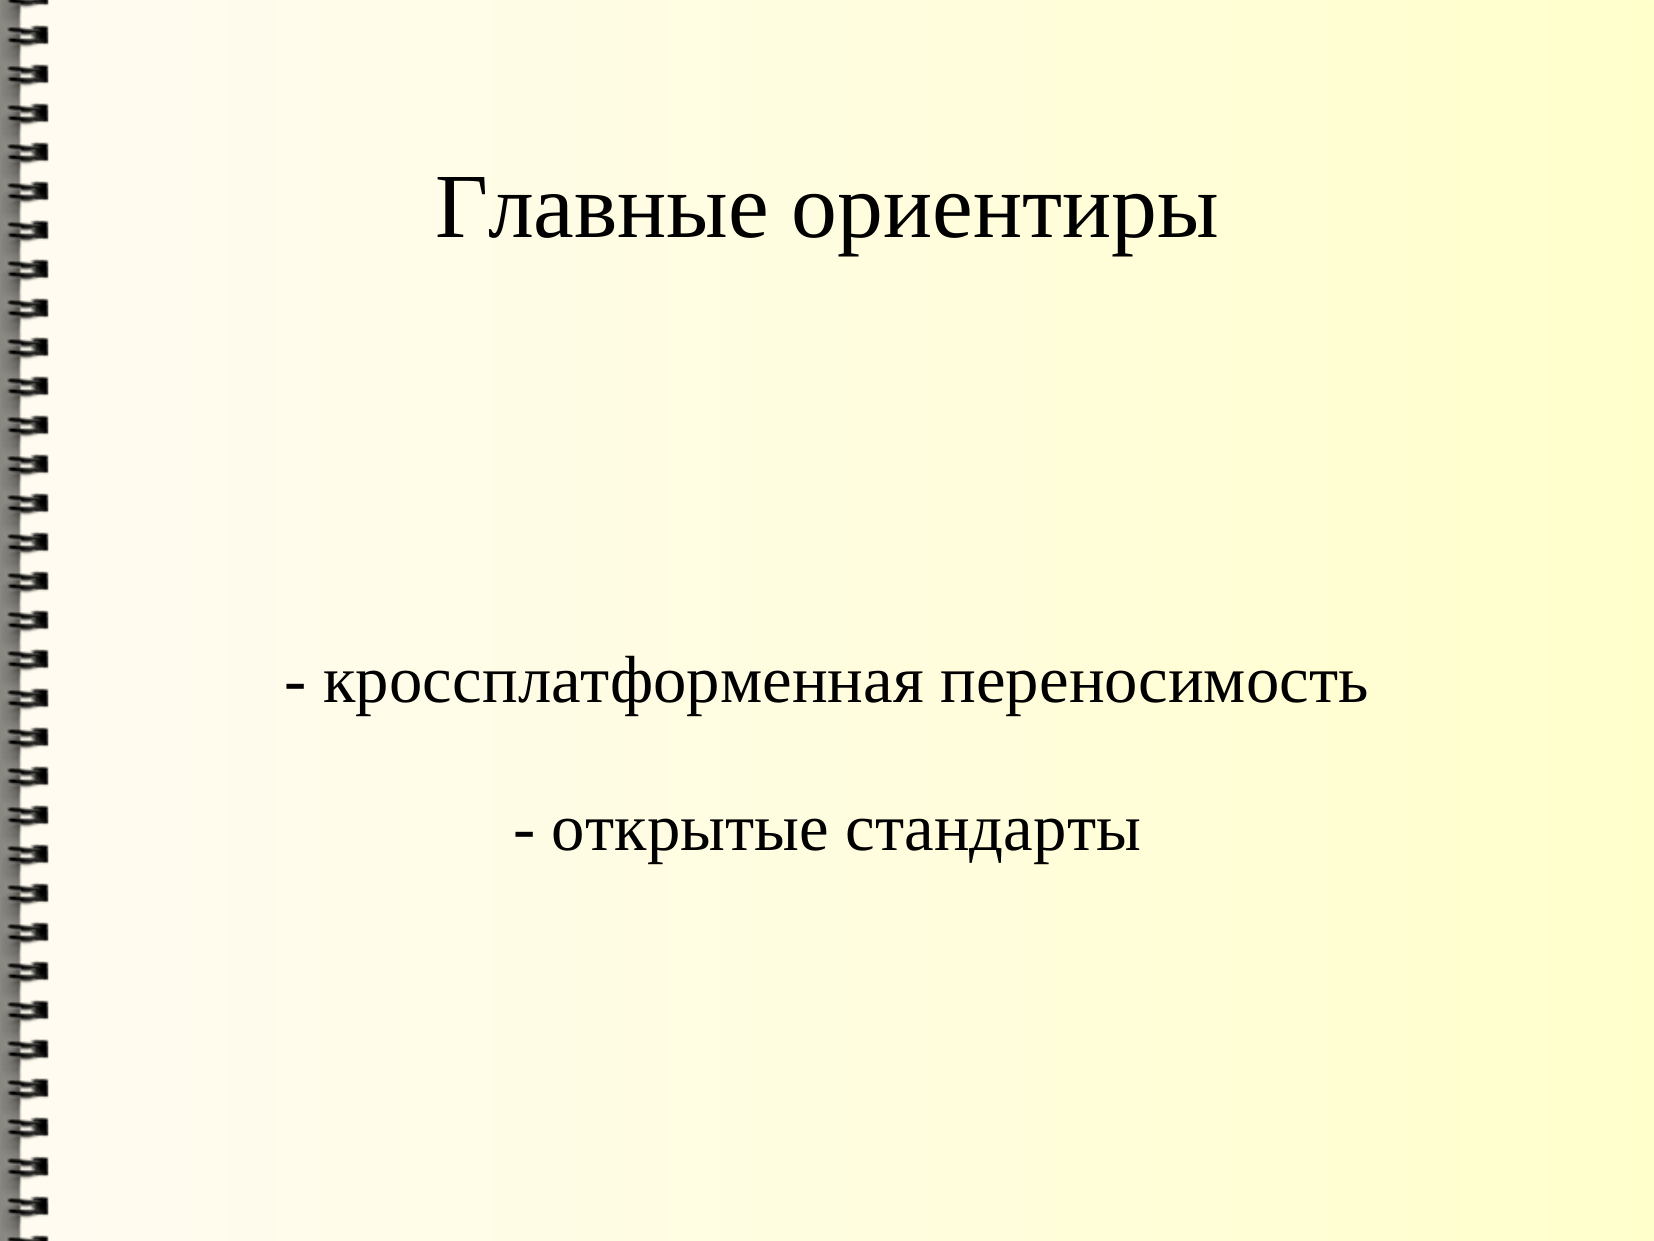

# Главные ориентиры
- кроссплатформенная переносимость
- открытые стандарты